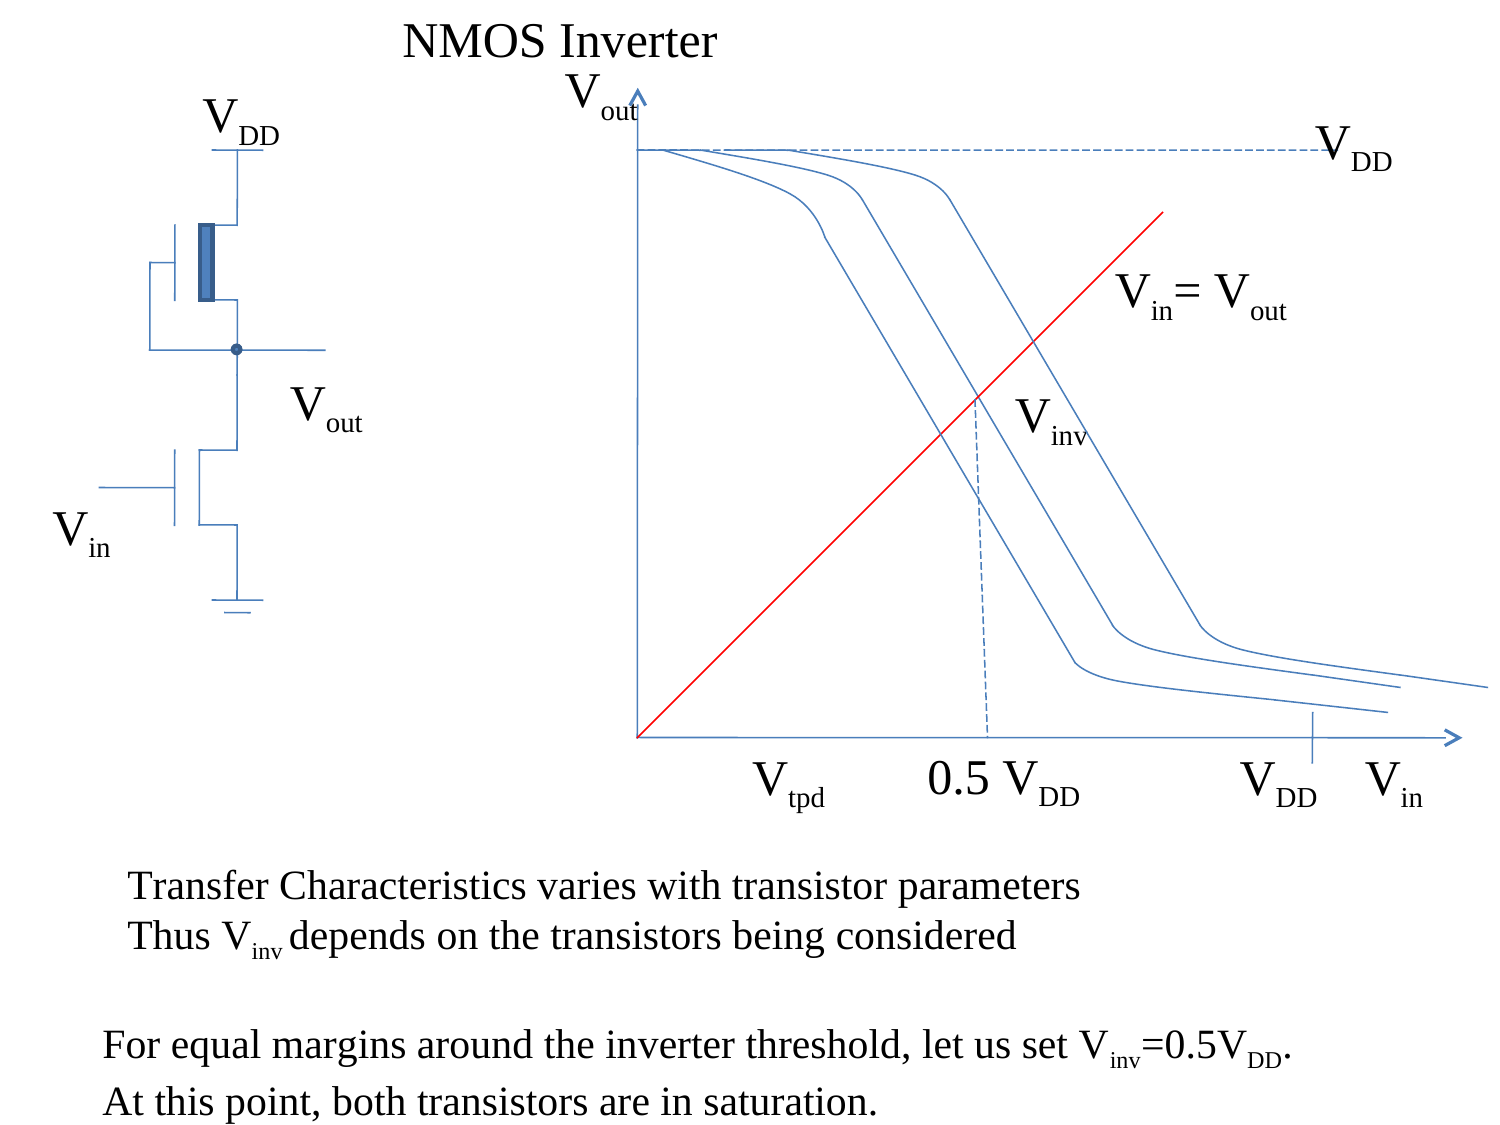

NMOS Inverter
Vout
VDD
VDD
Vin= Vout
Vout
Vinv
Vin
0.5 VDD
Vtpd
VDD
Vin
Transfer Characteristics varies with transistor parameters
Thus Vinv depends on the transistors being considered
For equal margins around the inverter threshold, let us set Vinv=0.5VDD. At this point, both transistors are in saturation.